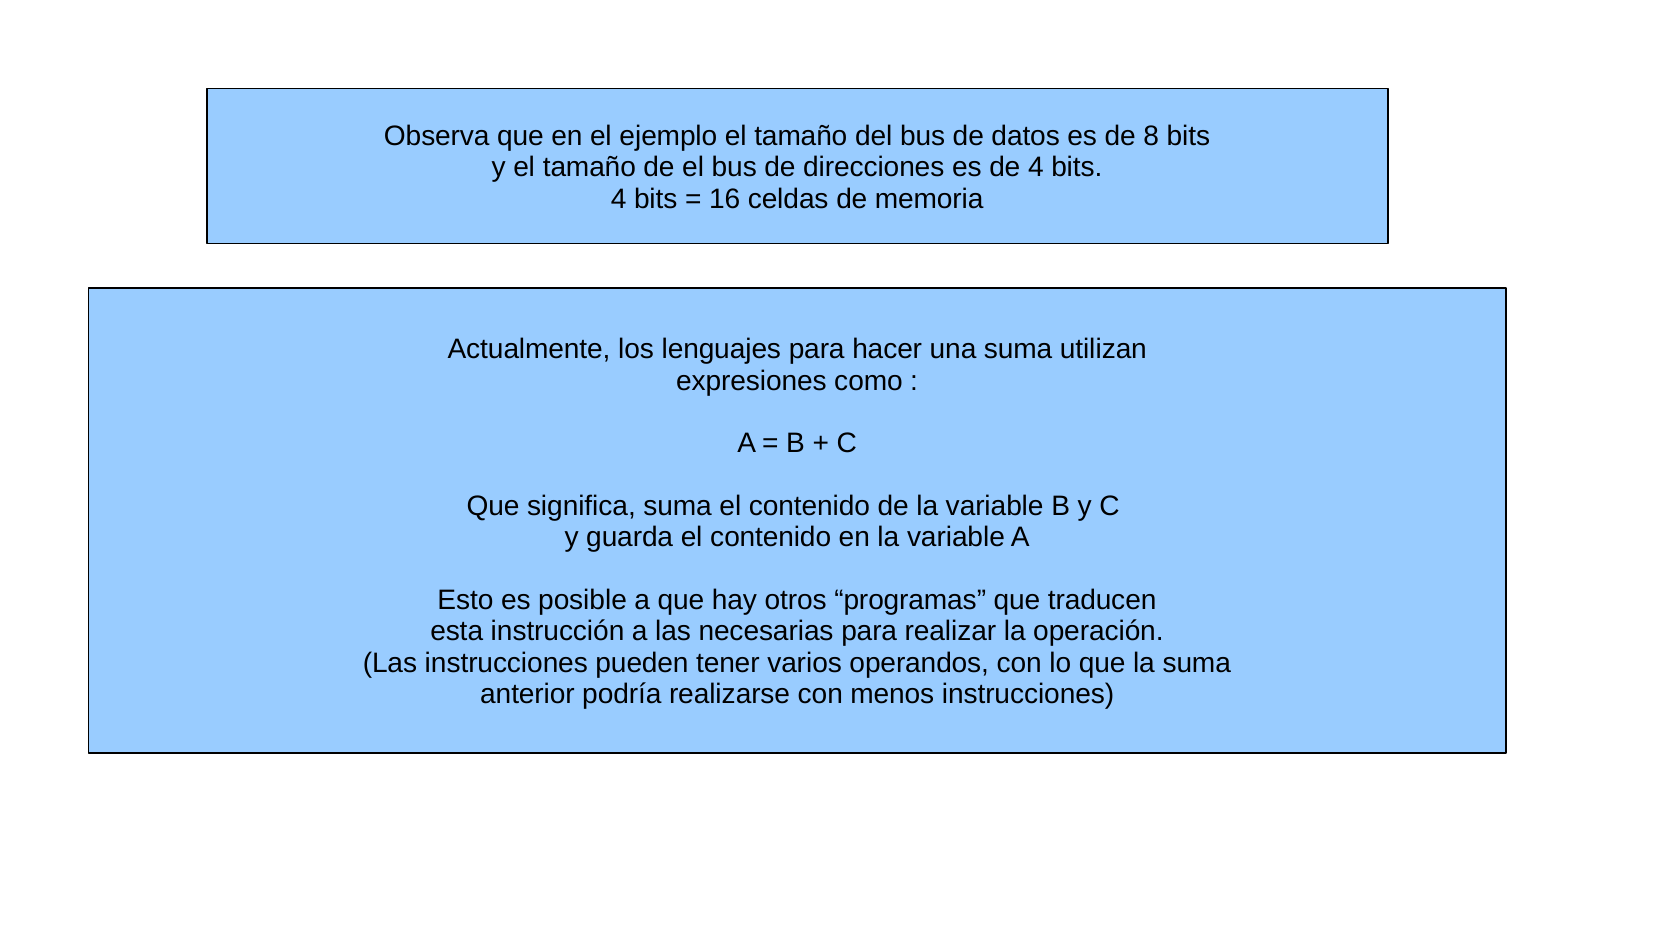

Observa que en el ejemplo el tamaño del bus de datos es de 8 bits
y el tamaño de el bus de direcciones es de 4 bits.
4 bits = 16 celdas de memoria
Actualmente, los lenguajes para hacer una suma utilizan
expresiones como :
A = B + C
Que significa, suma el contenido de la variable B y C
y guarda el contenido en la variable A
Esto es posible a que hay otros “programas” que traducen
esta instrucción a las necesarias para realizar la operación.
(Las instrucciones pueden tener varios operandos, con lo que la suma
anterior podría realizarse con menos instrucciones)